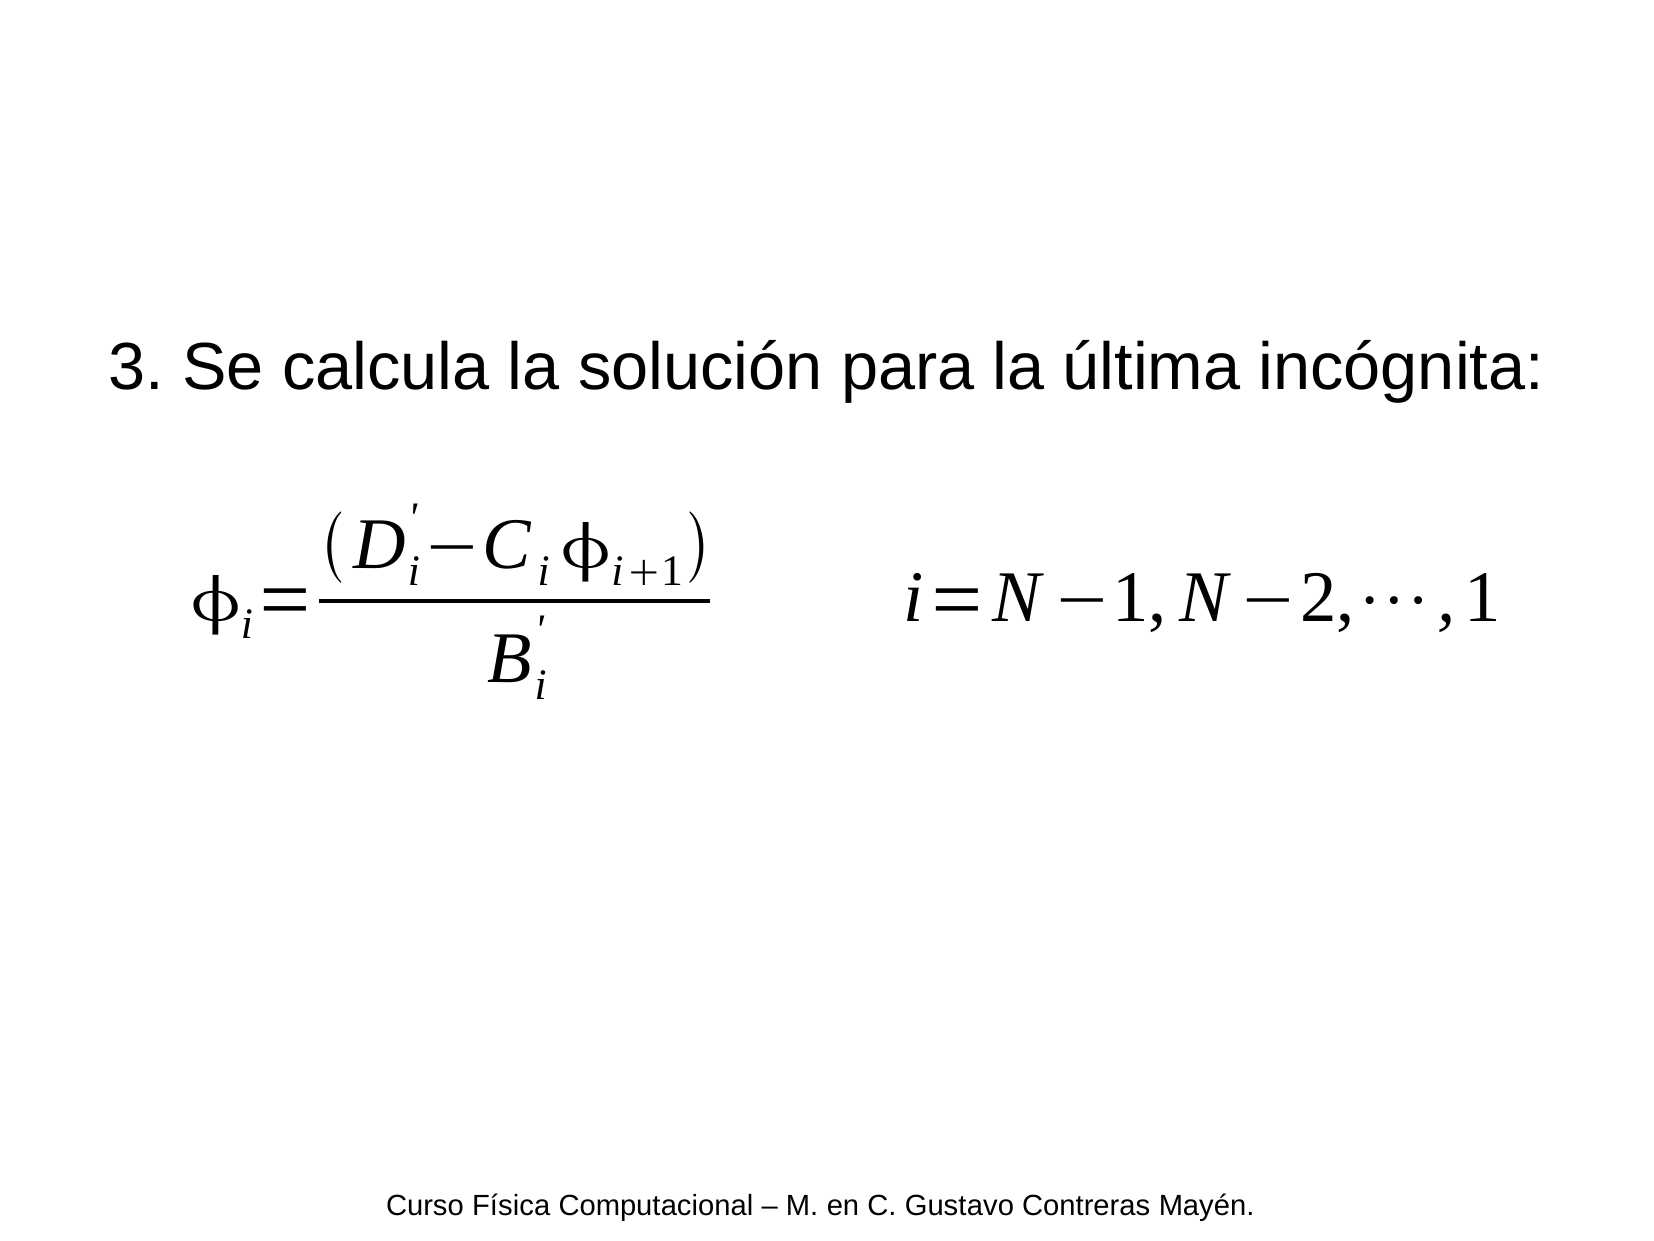

#
3. Se calcula la solución para la última incógnita: